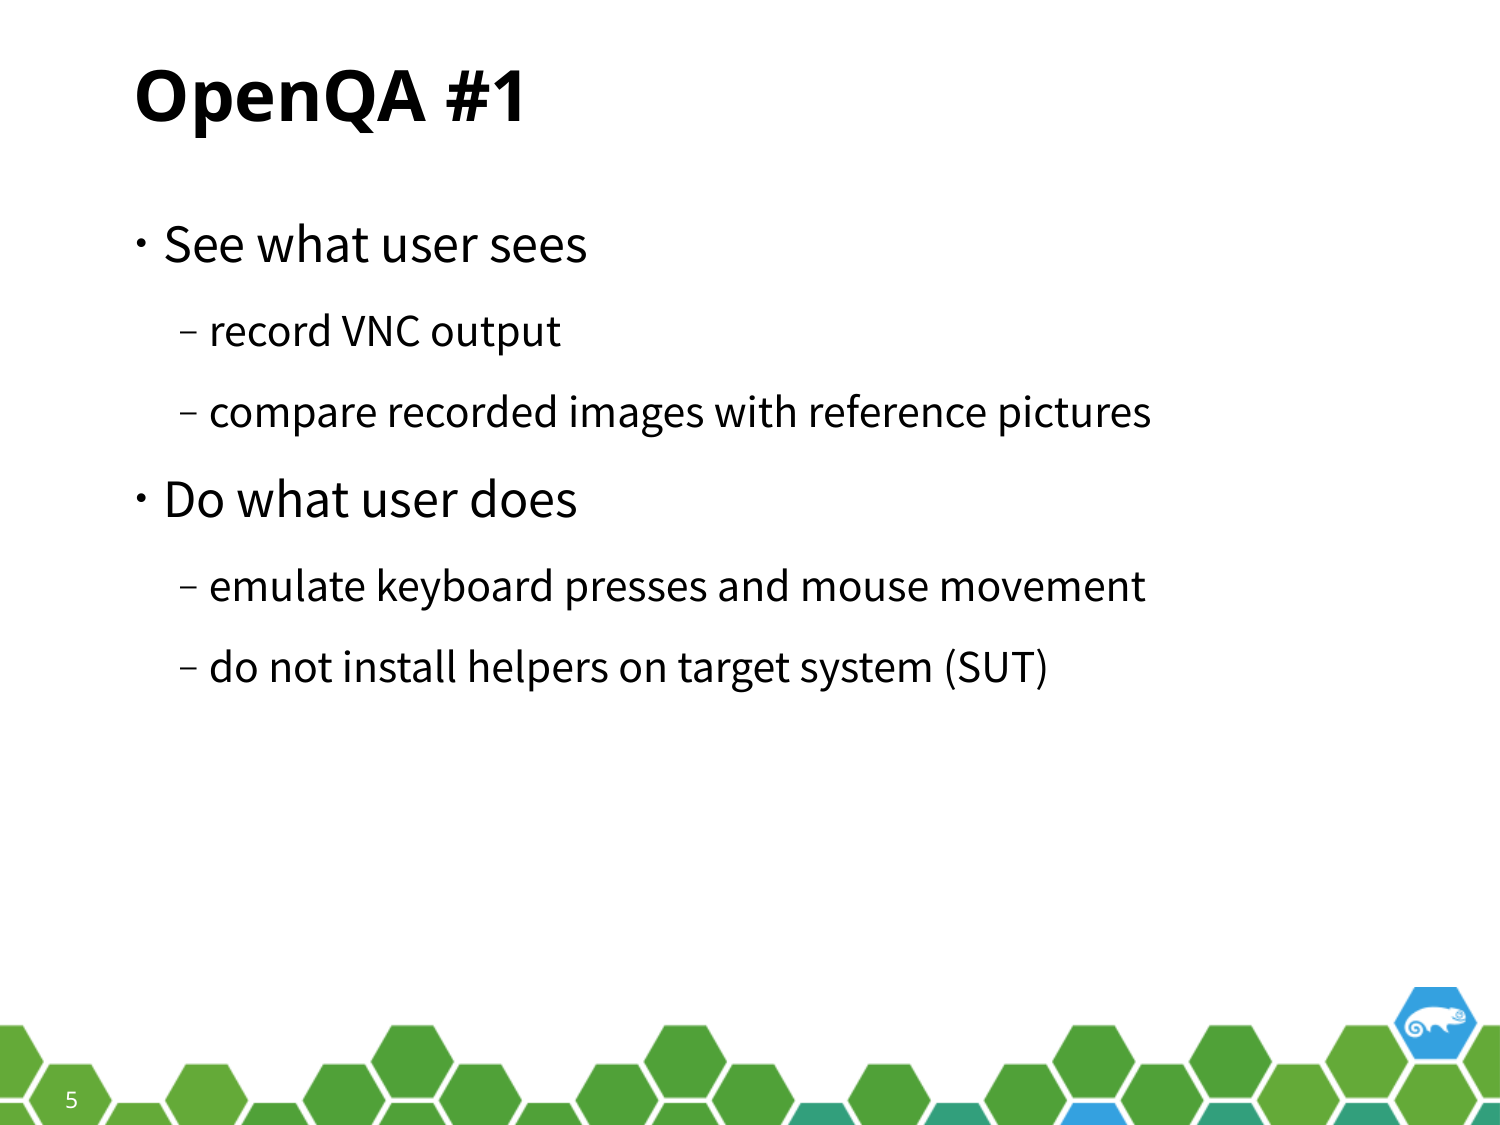

OpenQA #1
# See what user sees
record VNC output
compare recorded images with reference pictures
Do what user does
emulate keyboard presses and mouse movement
do not install helpers on target system (SUT)